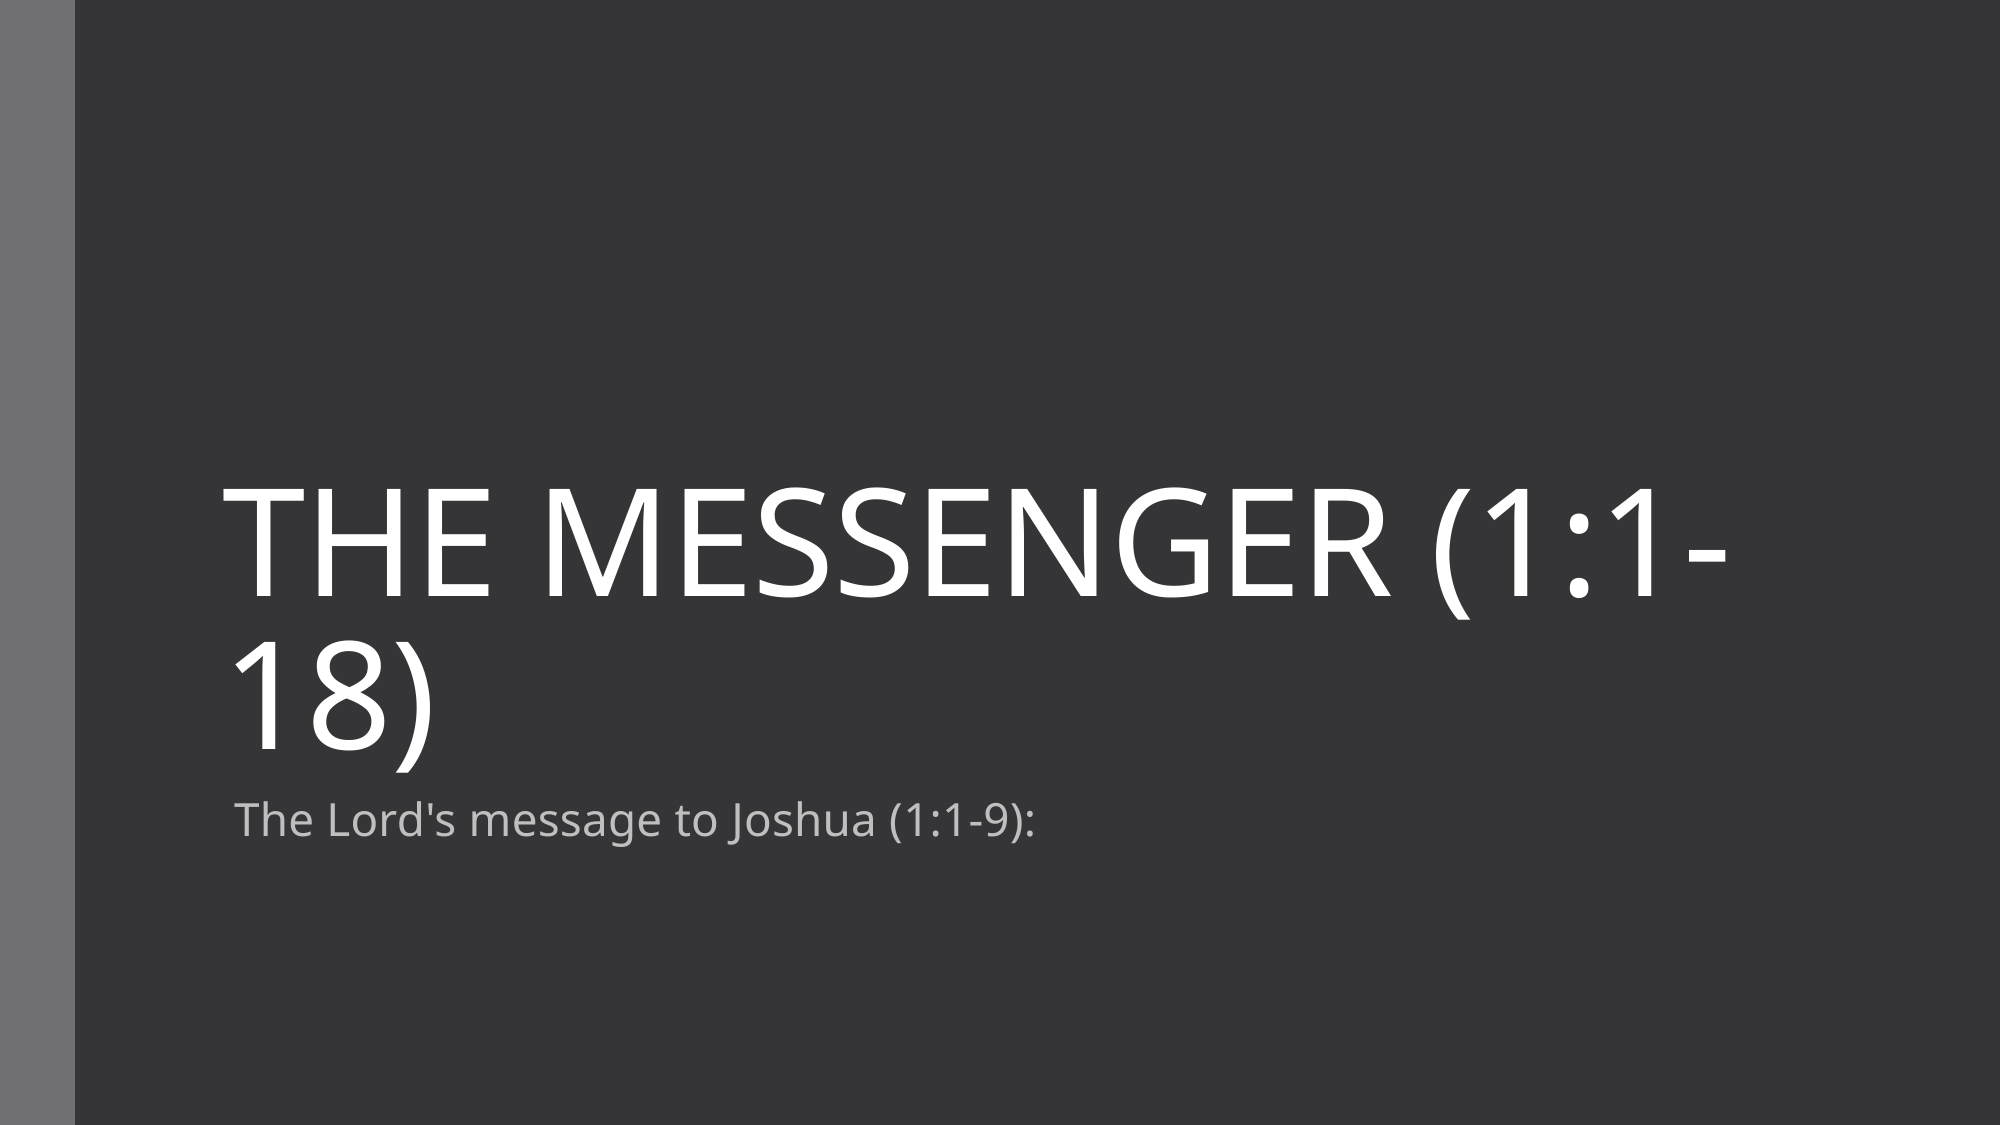

# THE MESSENGER (1:1-18)
 The Lord's message to Joshua (1:1-9):